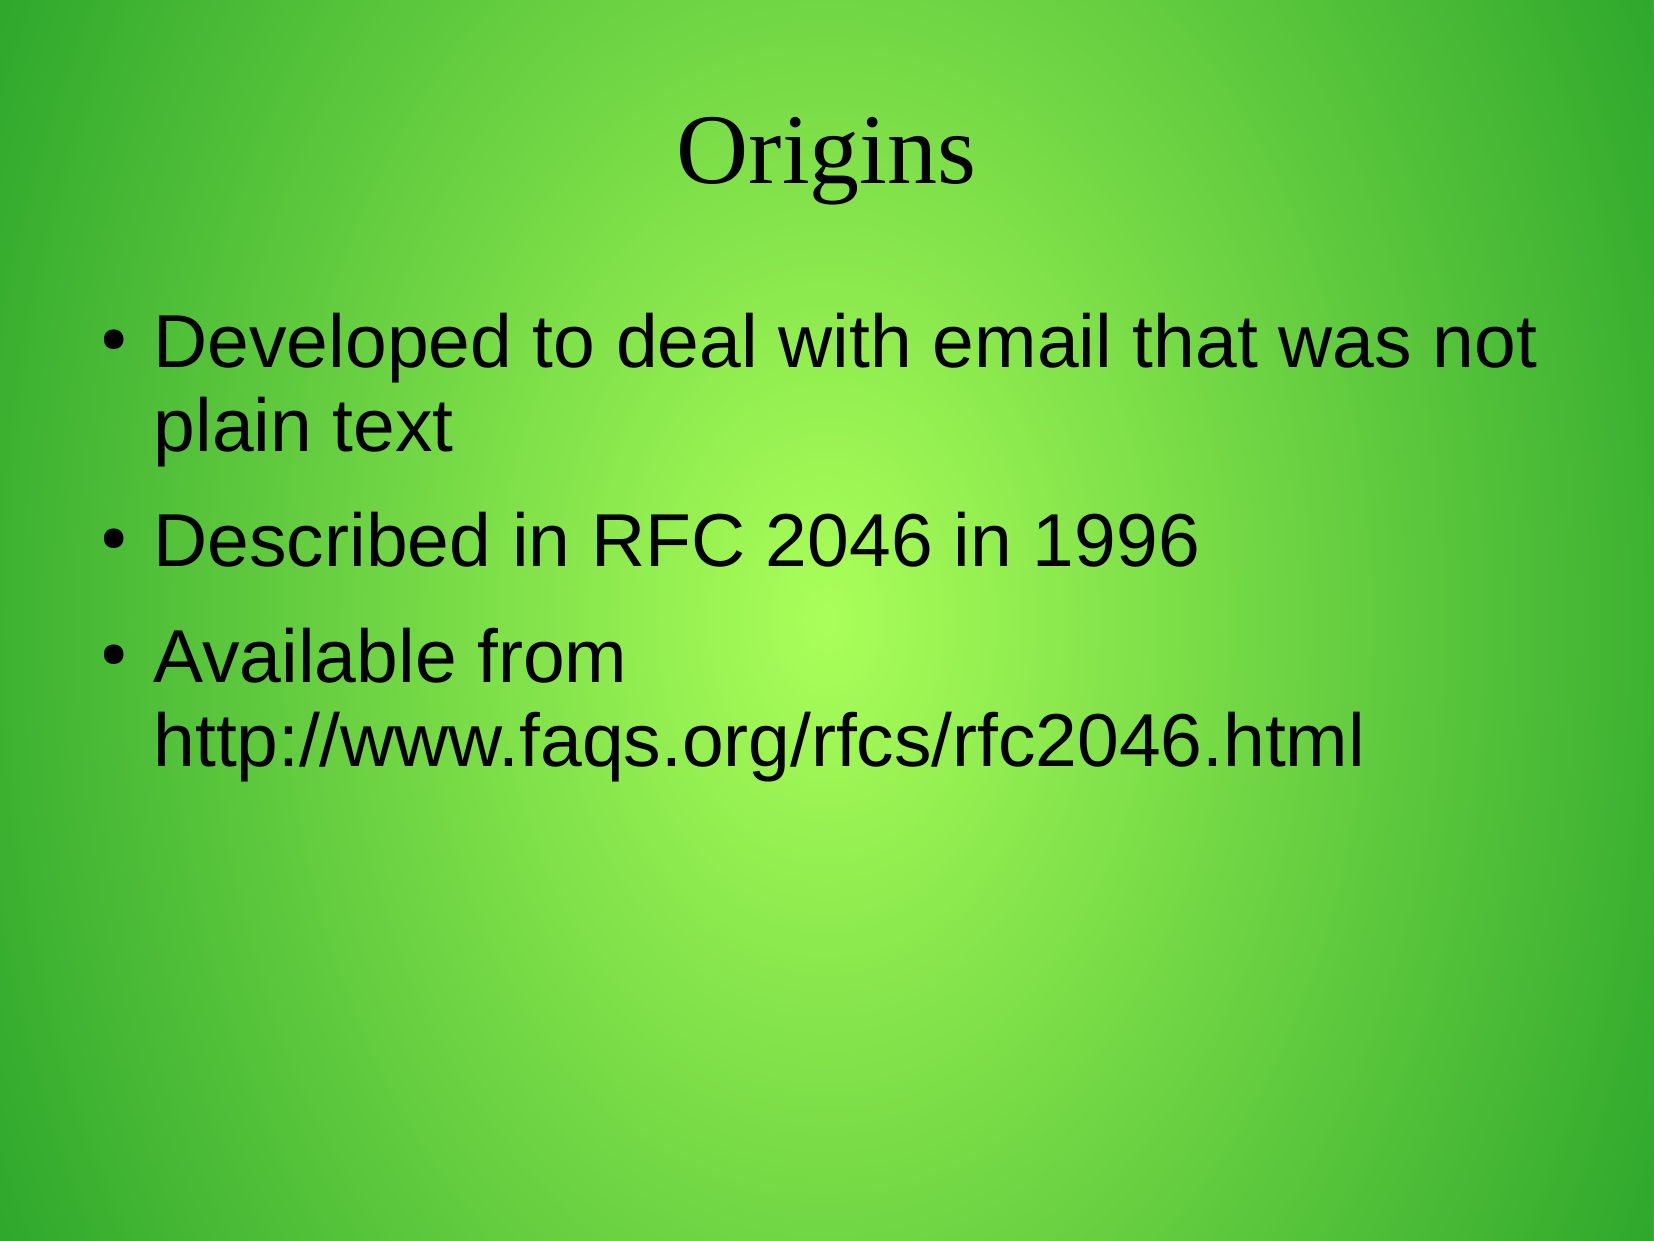

# Origins
Developed to deal with email that was not plain text
Described in RFC 2046 in 1996
Available from http://www.faqs.org/rfcs/rfc2046.html